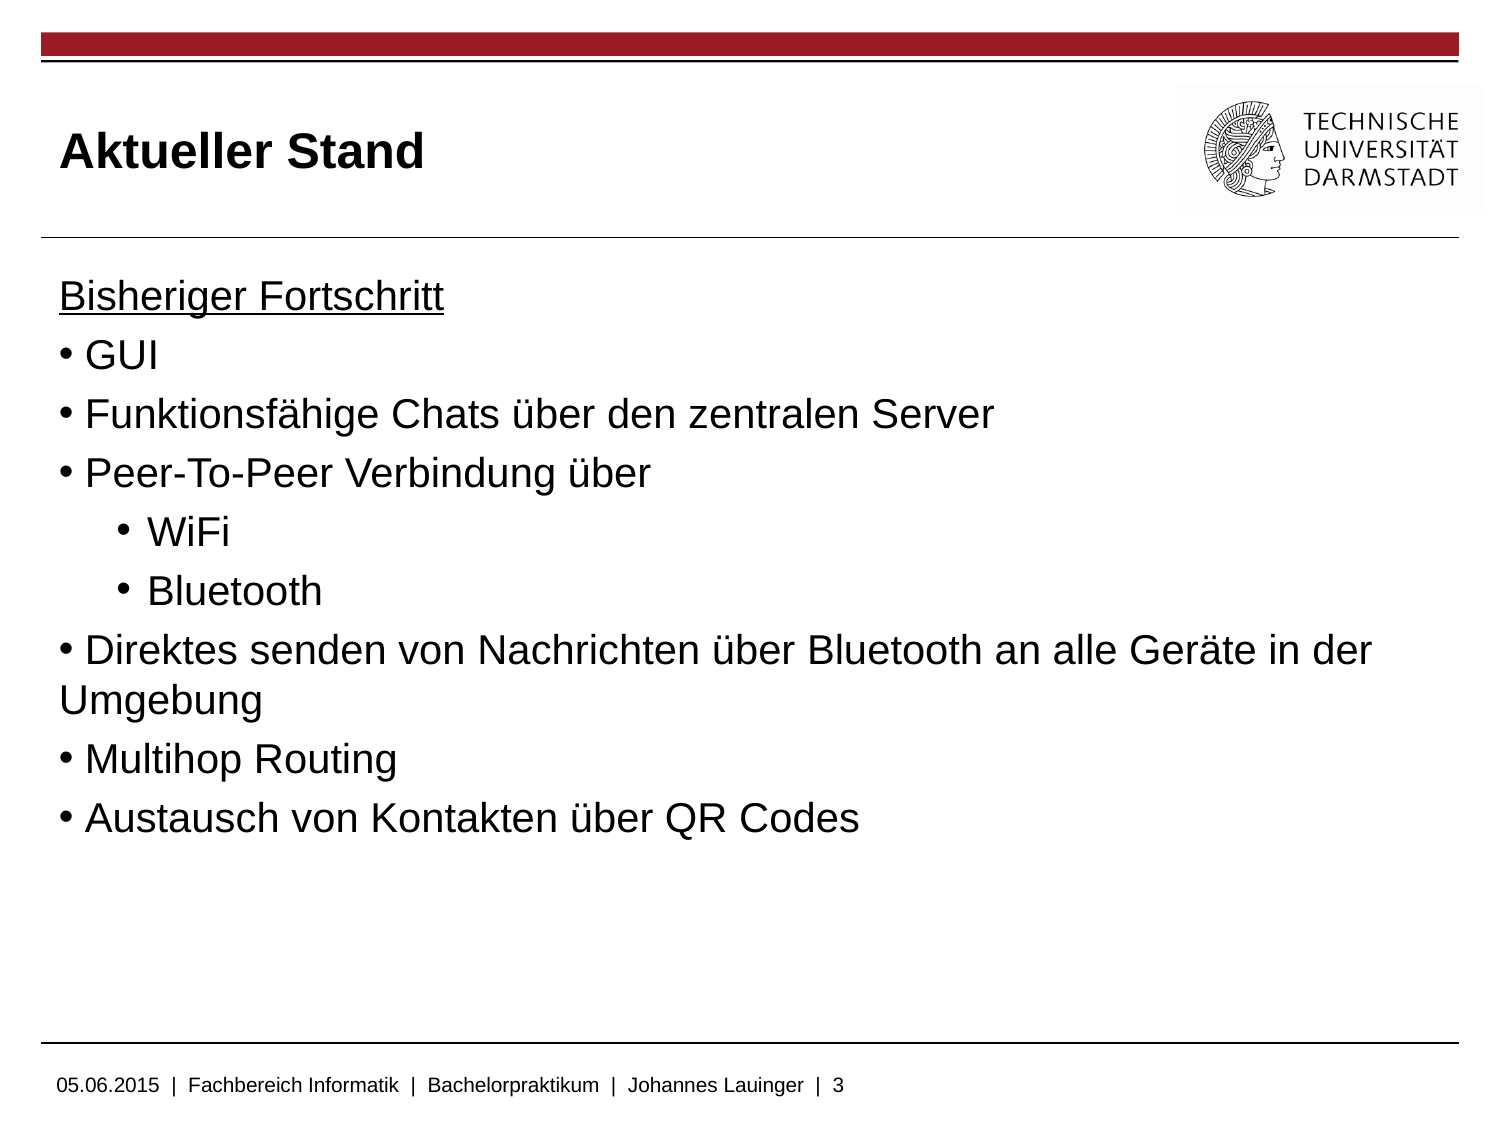

# Aktueller Stand
Bisheriger Fortschritt
 GUI
 Funktionsfähige Chats über den zentralen Server
 Peer-To-Peer Verbindung über
WiFi
Bluetooth
 Direktes senden von Nachrichten über Bluetooth an alle Geräte in der Umgebung
 Multihop Routing
 Austausch von Kontakten über QR Codes